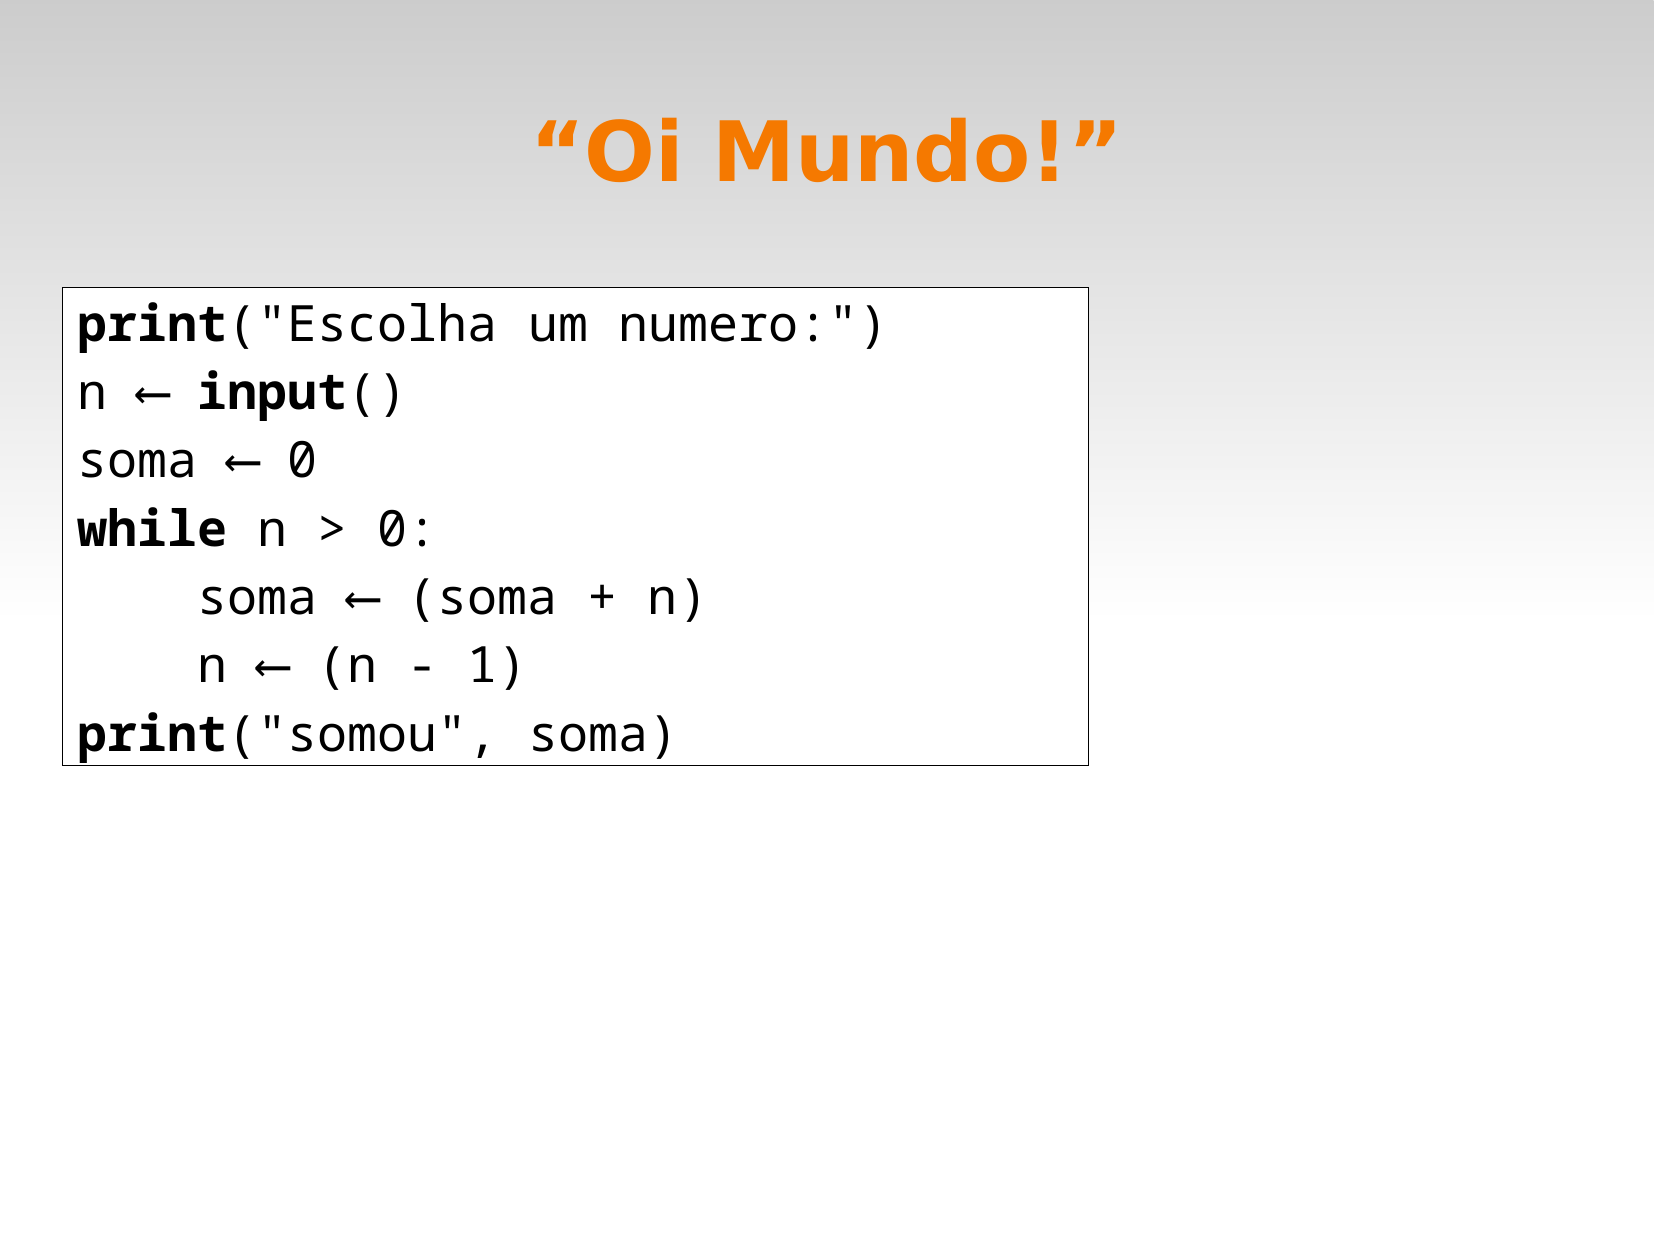

# “Oi Mundo!”
escreva("Escolha um numero:")
n ⟵ leia()
soma ⟵ 0
enquanto n > 0:
 soma ⟵ (soma + n)
 n ⟵ (n - 1)
escreva("somou", soma)
print("Escolha um numero:")
n ⟵ input()
soma ⟵ 0
while n > 0:
 soma ⟵ (soma + n)
 n ⟵ (n - 1)
print("somou", soma)